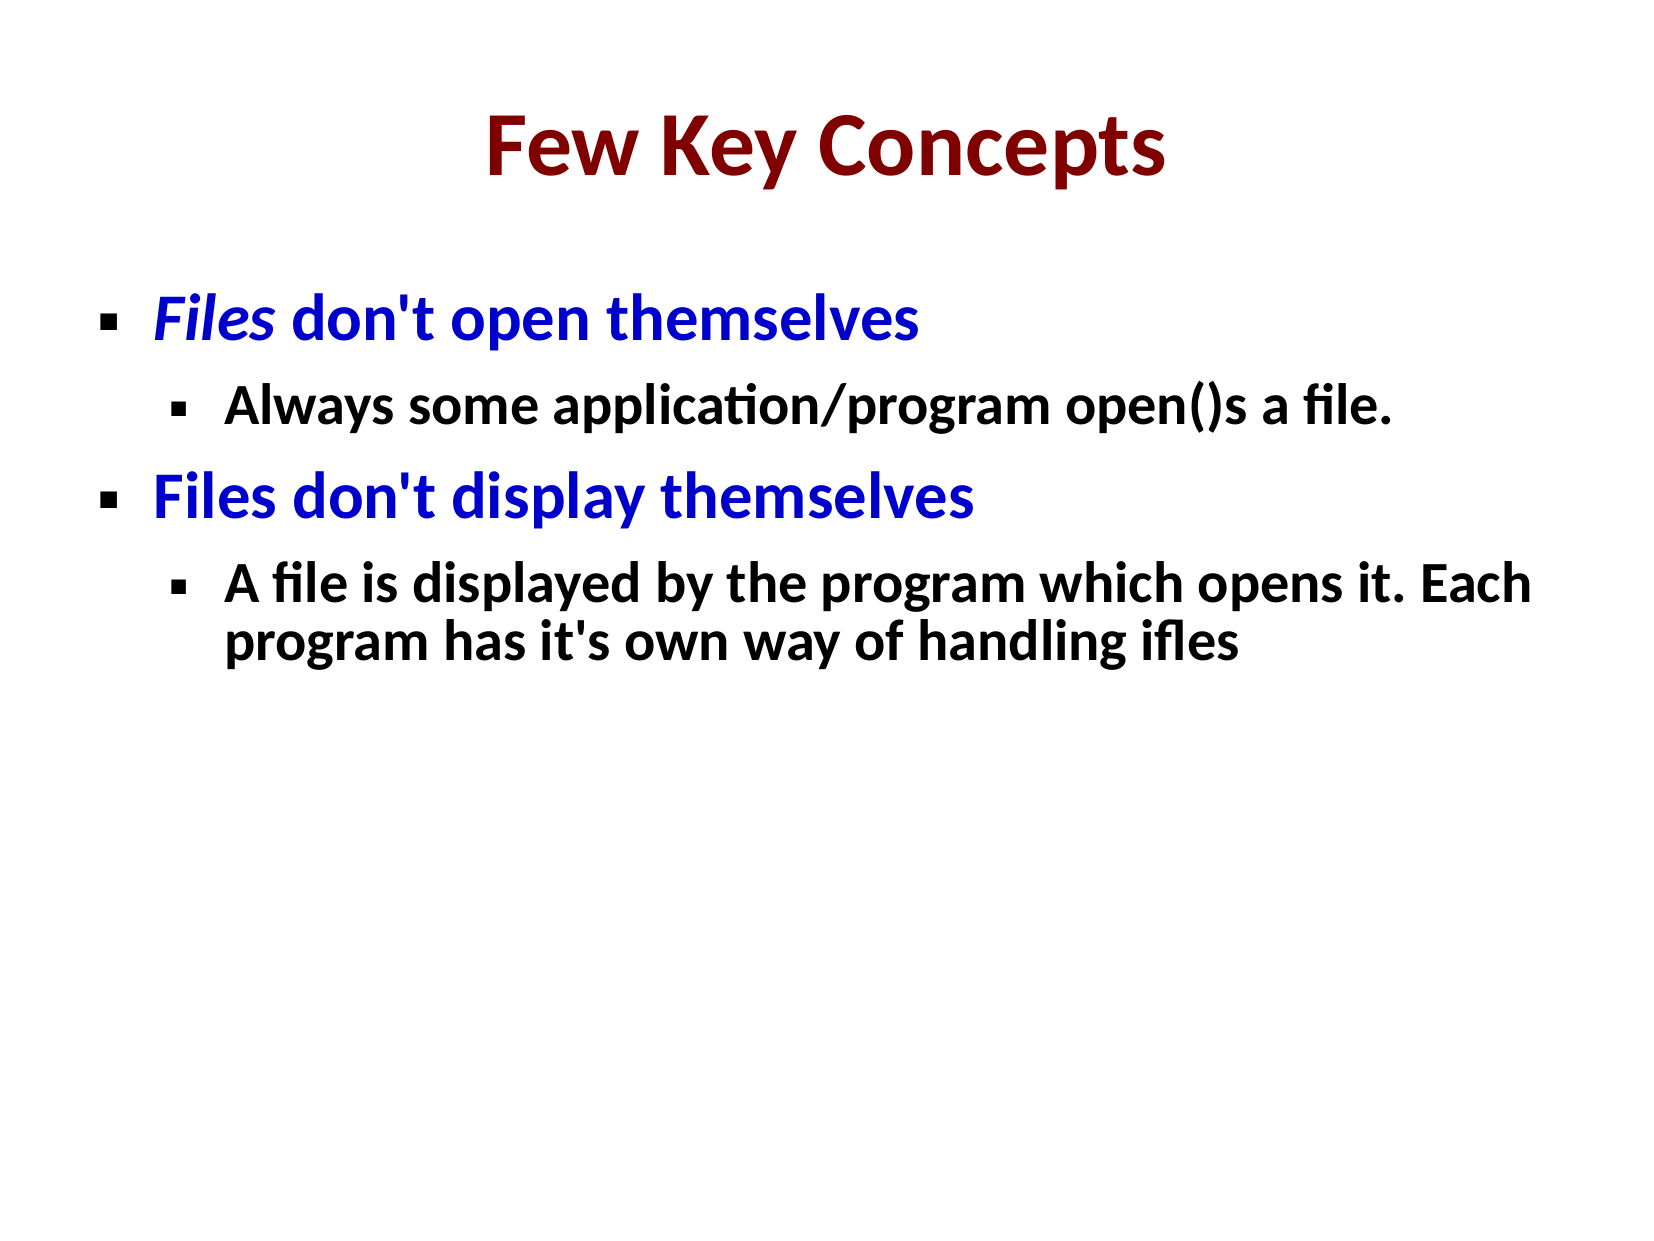

# Few Key Concepts
Files don't open themselves
Always some application/program open()s a file.
Files don't display themselves
A file is displayed by the program which opens it. Each program has it's own way of handling ifles